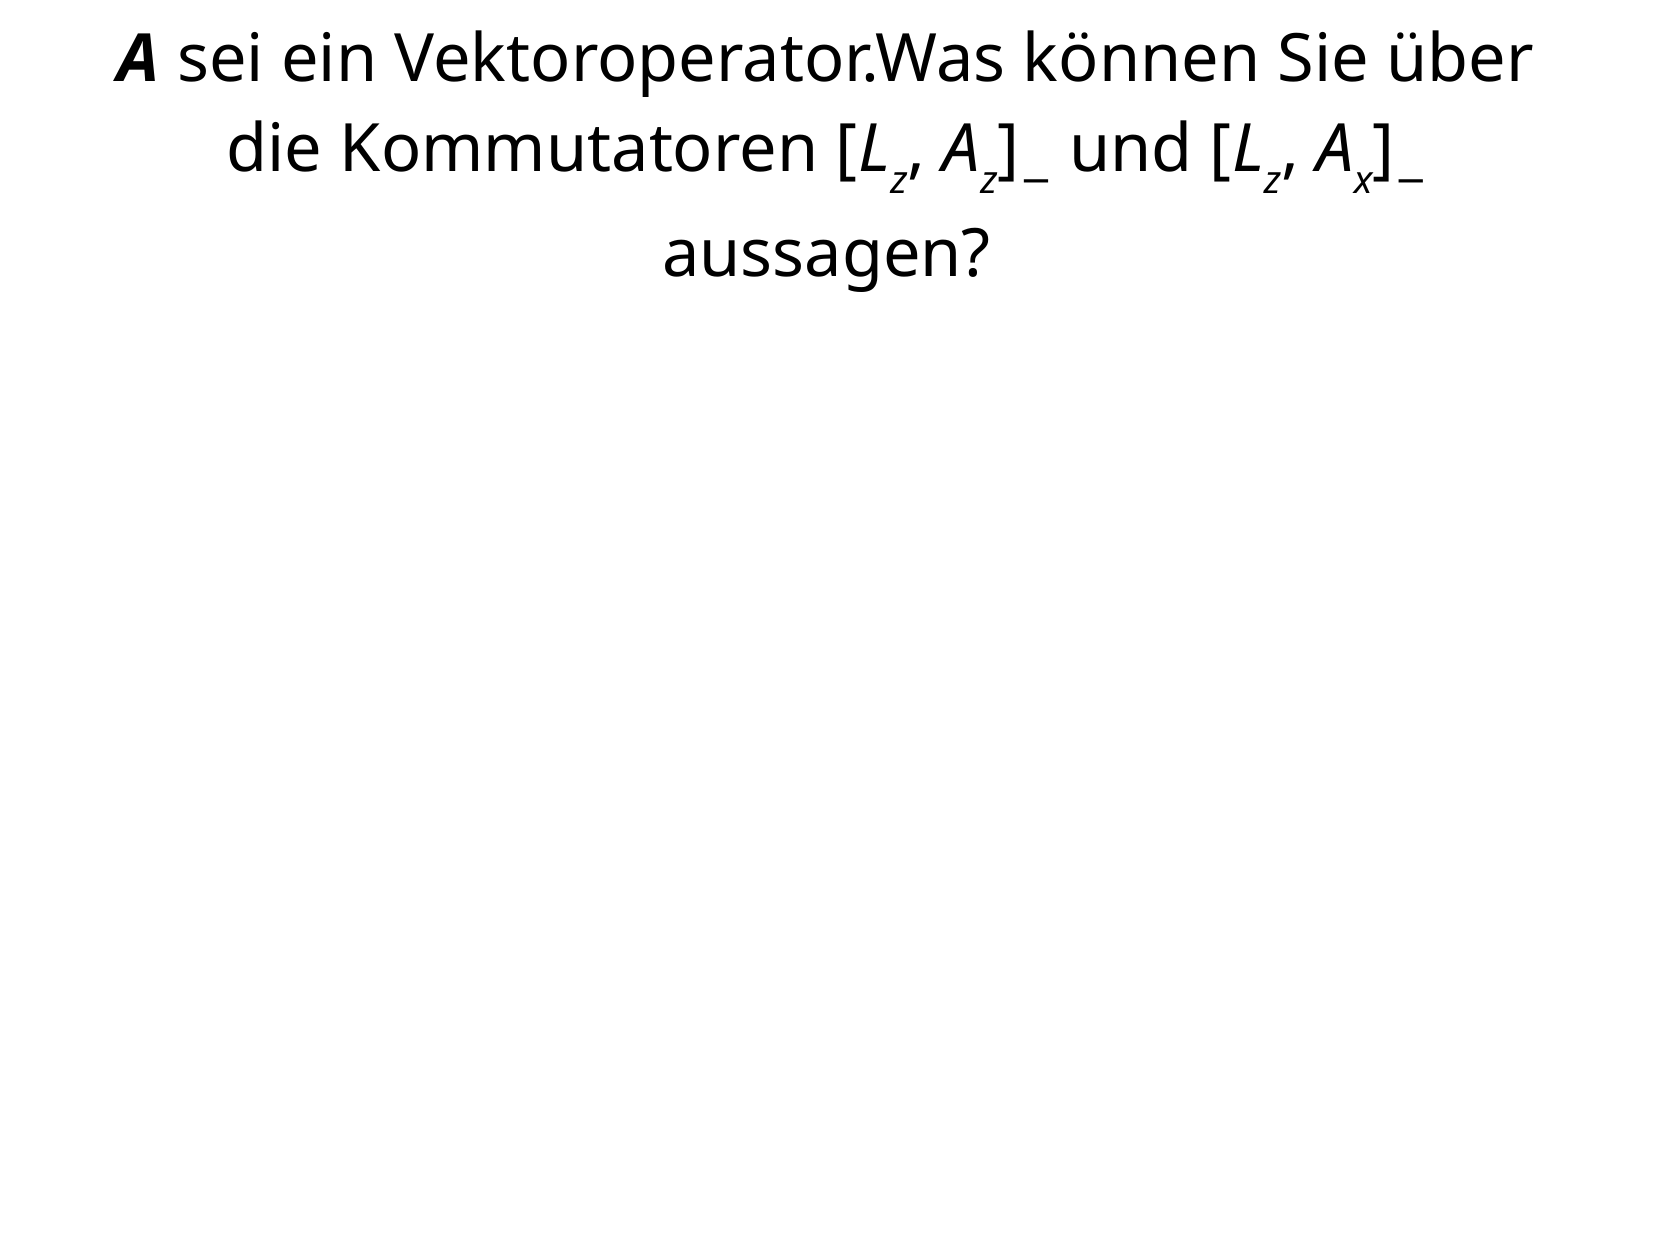

# A sei ein Vektoroperator.Was können Sie über die Kommutatoren [Lz, Az]− und [Lz, Ax]− aussagen?